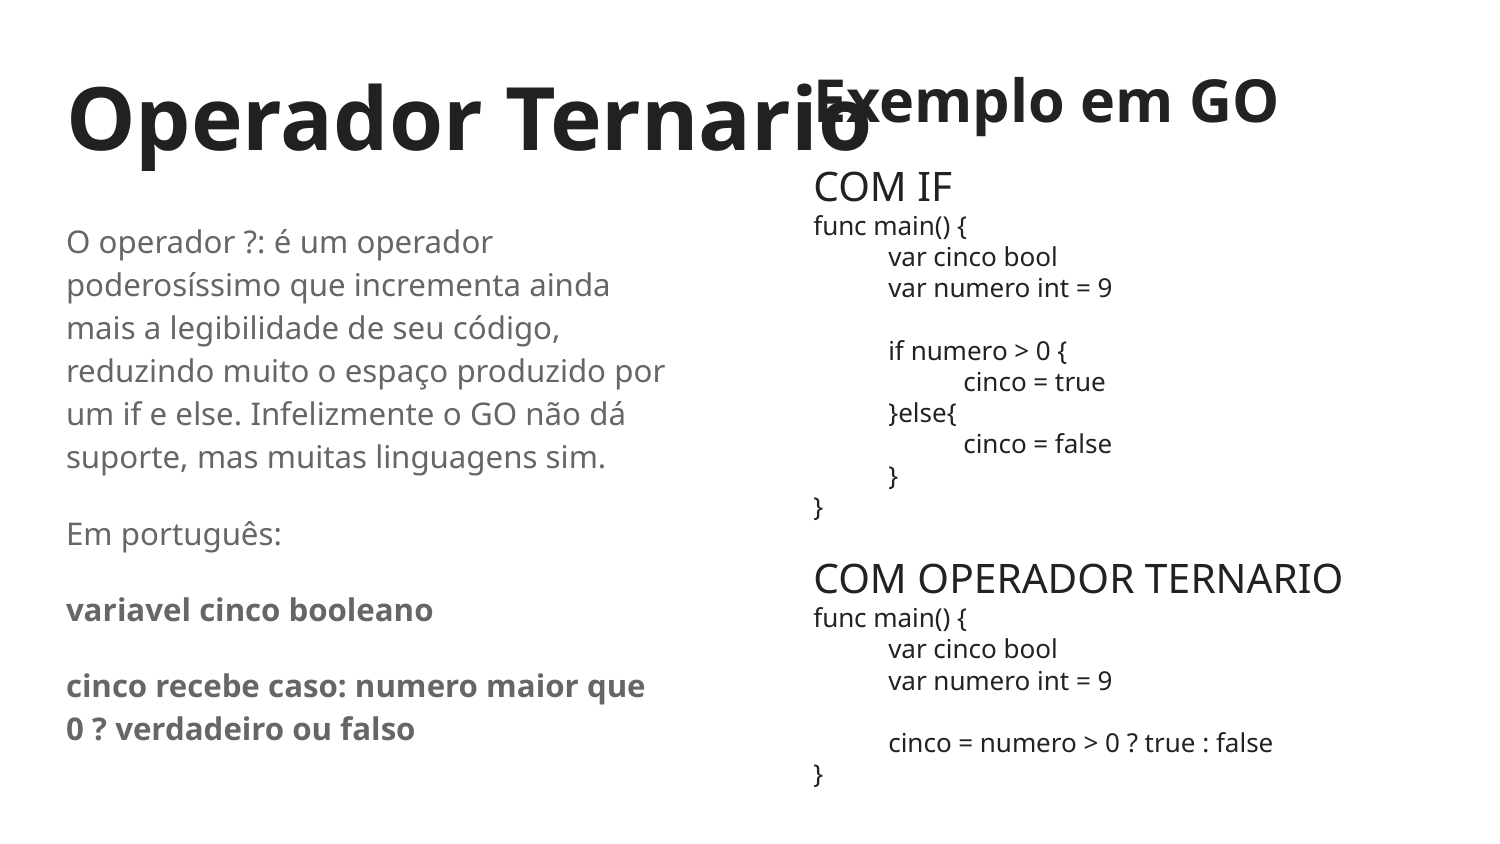

# Operador Ternario
Exemplo em GO
COM IF
func main() {
var cinco bool
var numero int = 9
if numero > 0 {
	cinco = true
}else{
cinco = false
}
}
COM OPERADOR TERNARIO
func main() {
var cinco bool
var numero int = 9
cinco = numero > 0 ? true : false
}
O operador ?: é um operador poderosíssimo que incrementa ainda mais a legibilidade de seu código, reduzindo muito o espaço produzido por um if e else. Infelizmente o GO não dá suporte, mas muitas linguagens sim.
Em português:
variavel cinco booleano
cinco recebe caso: numero maior que 0 ? verdadeiro ou falso